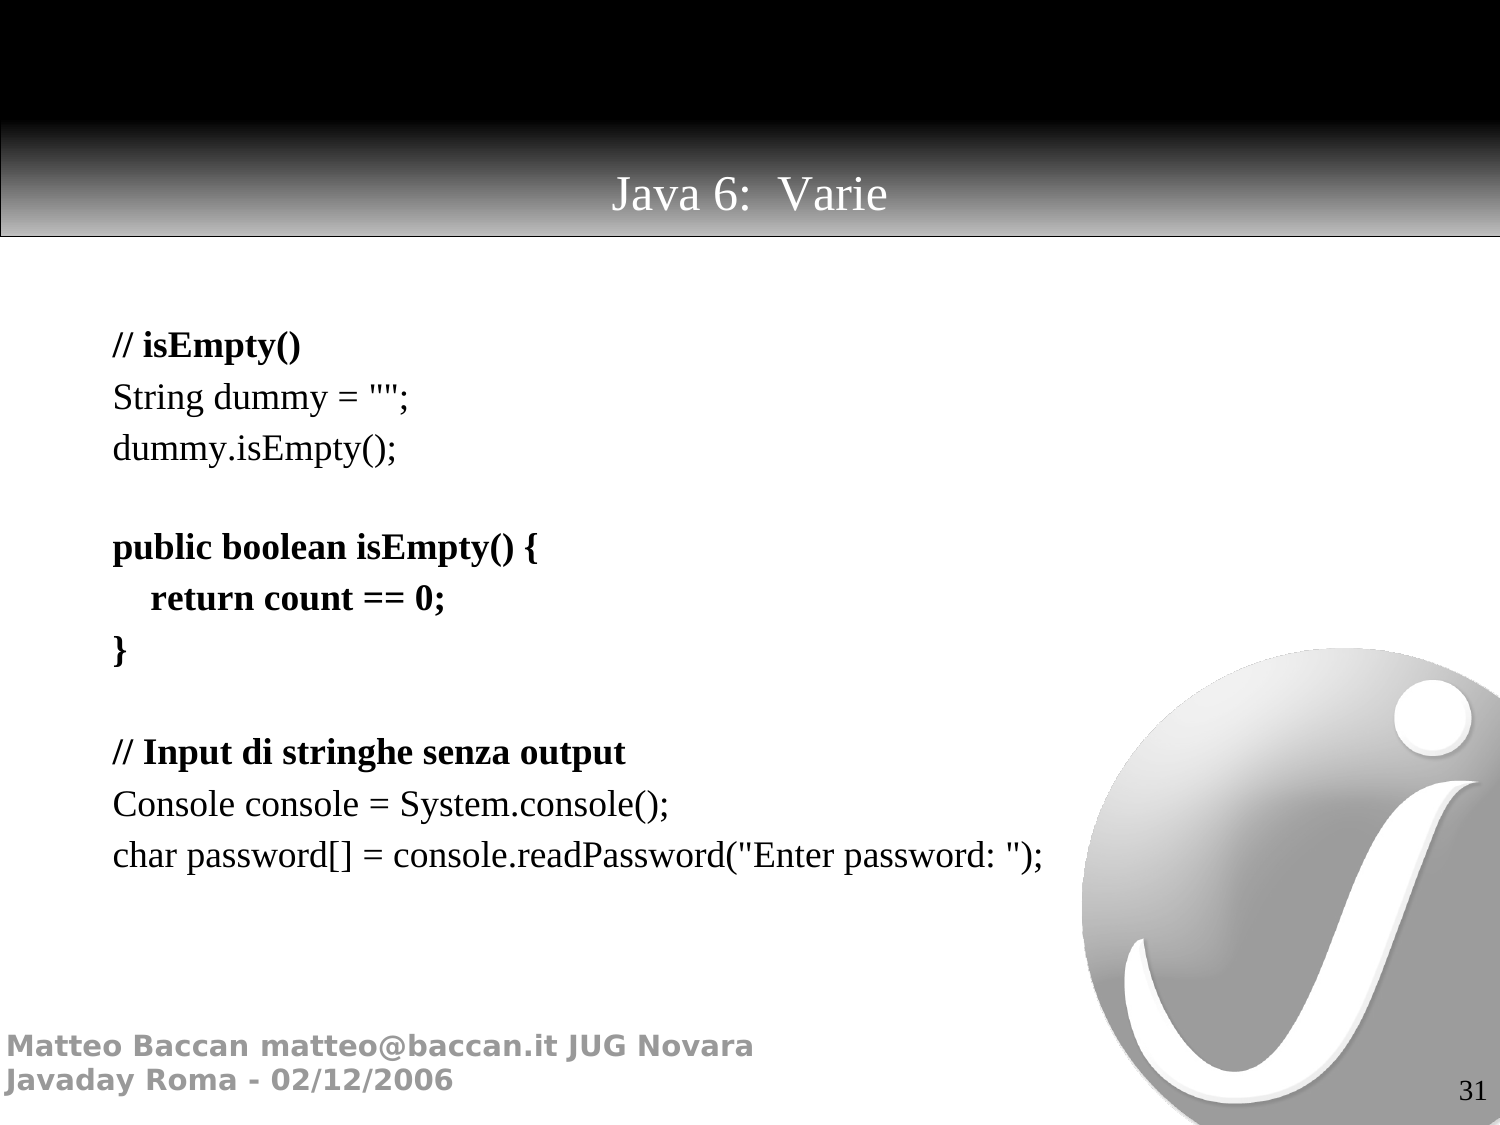

# Java 6: Varie
// isEmpty()
String dummy = "";
dummy.isEmpty();
public boolean isEmpty() {
 return count == 0;
}
// Input di stringhe senza output
Console console = System.console();
char password[] = console.readPassword("Enter password: ");